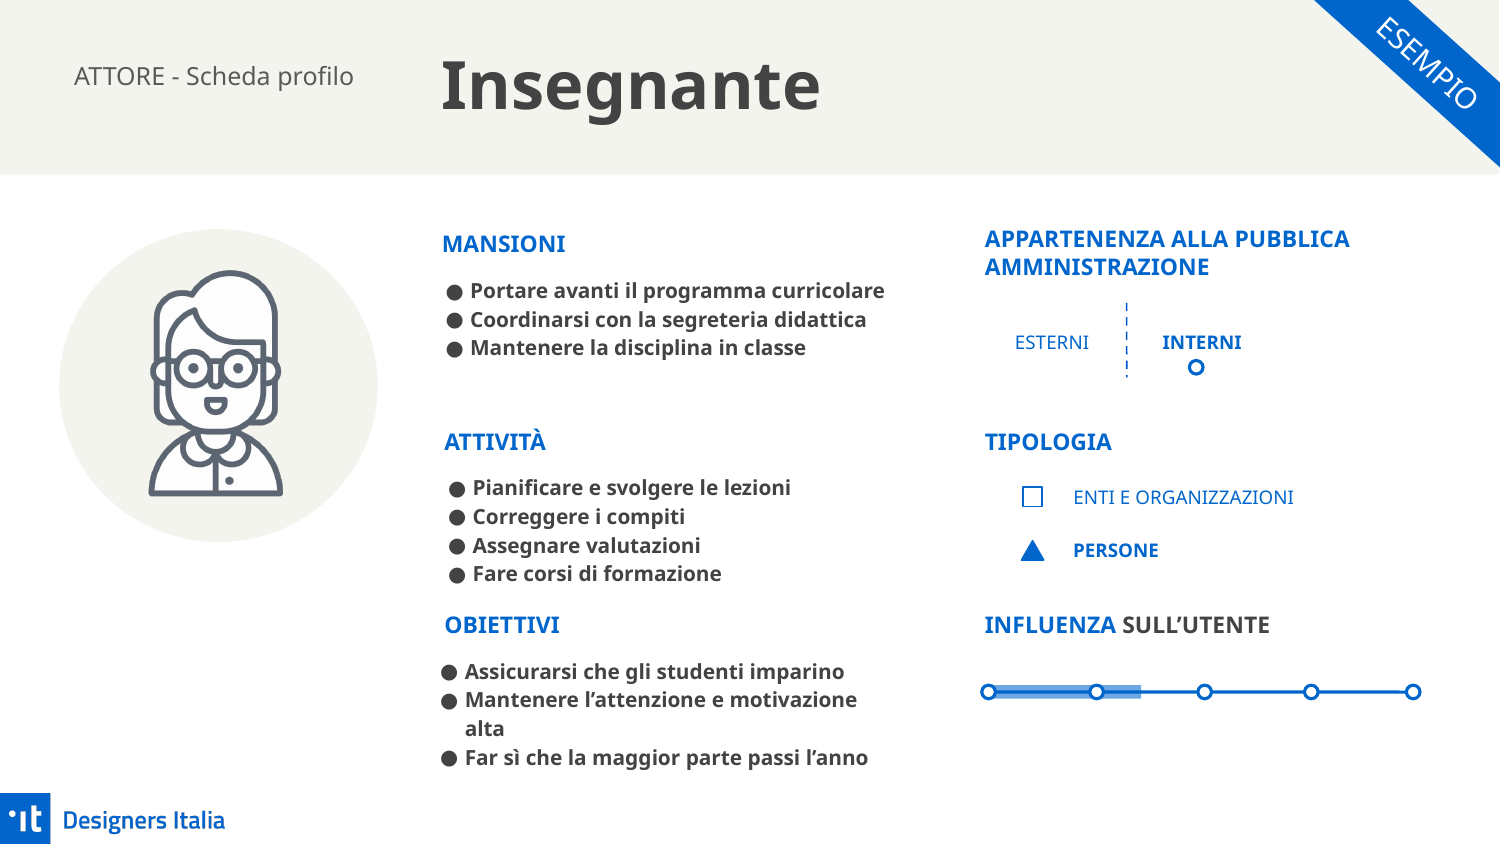

ESEMPIO
ATTORE - Scheda profilo
Insegnante
MANSIONI
APPARTENENZA ALLA PUBBLICA AMMINISTRAZIONE
Portare avanti il programma curricolare
Coordinarsi con la segreteria didattica
Mantenere la disciplina in classe
ESTERNI
INTERNI
ATTIVITÀ
TIPOLOGIA
Pianificare e svolgere le lezioni
Correggere i compiti
Assegnare valutazioni
Fare corsi di formazione
ENTI E ORGANIZZAZIONI
PERSONE
OBIETTIVI
INFLUENZA SULL’UTENTE
Assicurarsi che gli studenti imparino
Mantenere l’attenzione e motivazione alta
Far sì che la maggior parte passi l’anno